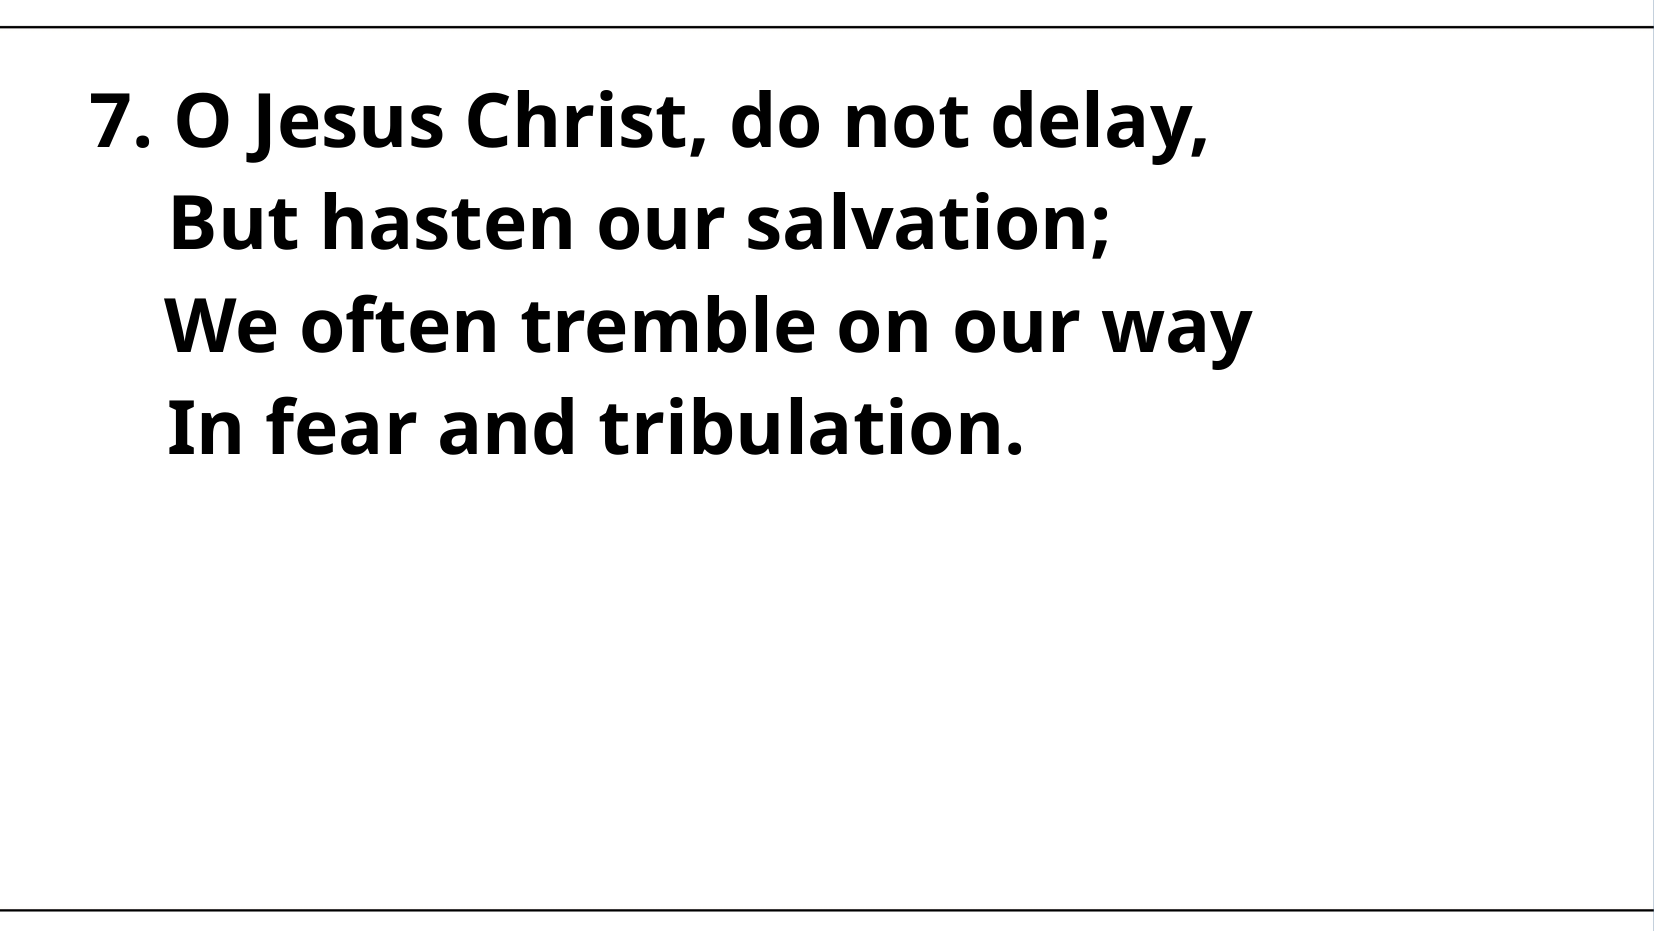

7. O Jesus Christ, do not delay,
 But hasten our salvation;
We often tremble on our way
 In fear and tribulation.